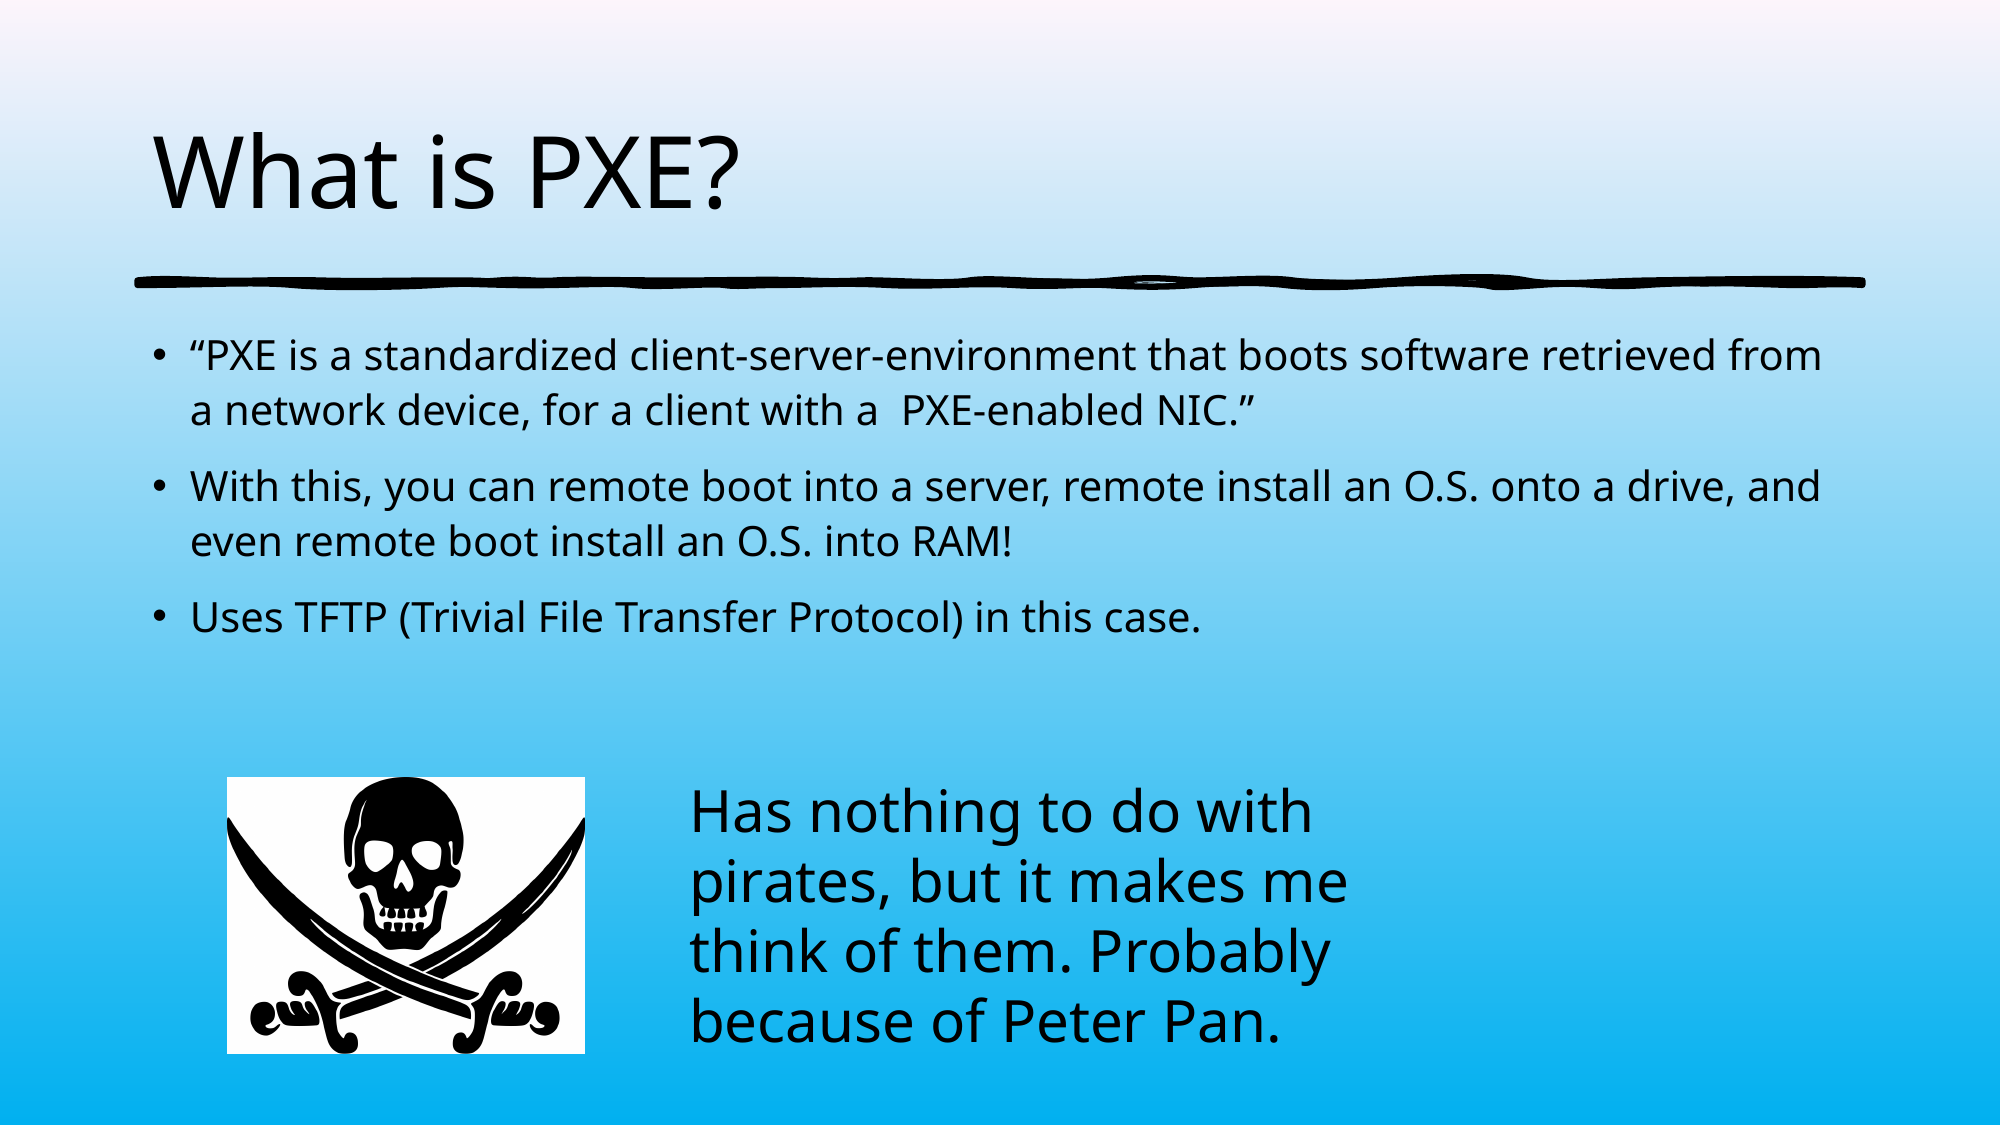

# What is PXE?
“PXE is a standardized client-server-environment that boots software retrieved from a network device, for a client with a PXE-enabled NIC.”
With this, you can remote boot into a server, remote install an O.S. onto a drive, and even remote boot install an O.S. into RAM!
Uses TFTP (Trivial File Transfer Protocol) in this case.
Has nothing to do with pirates, but it makes me think of them. Probably because of Peter Pan.